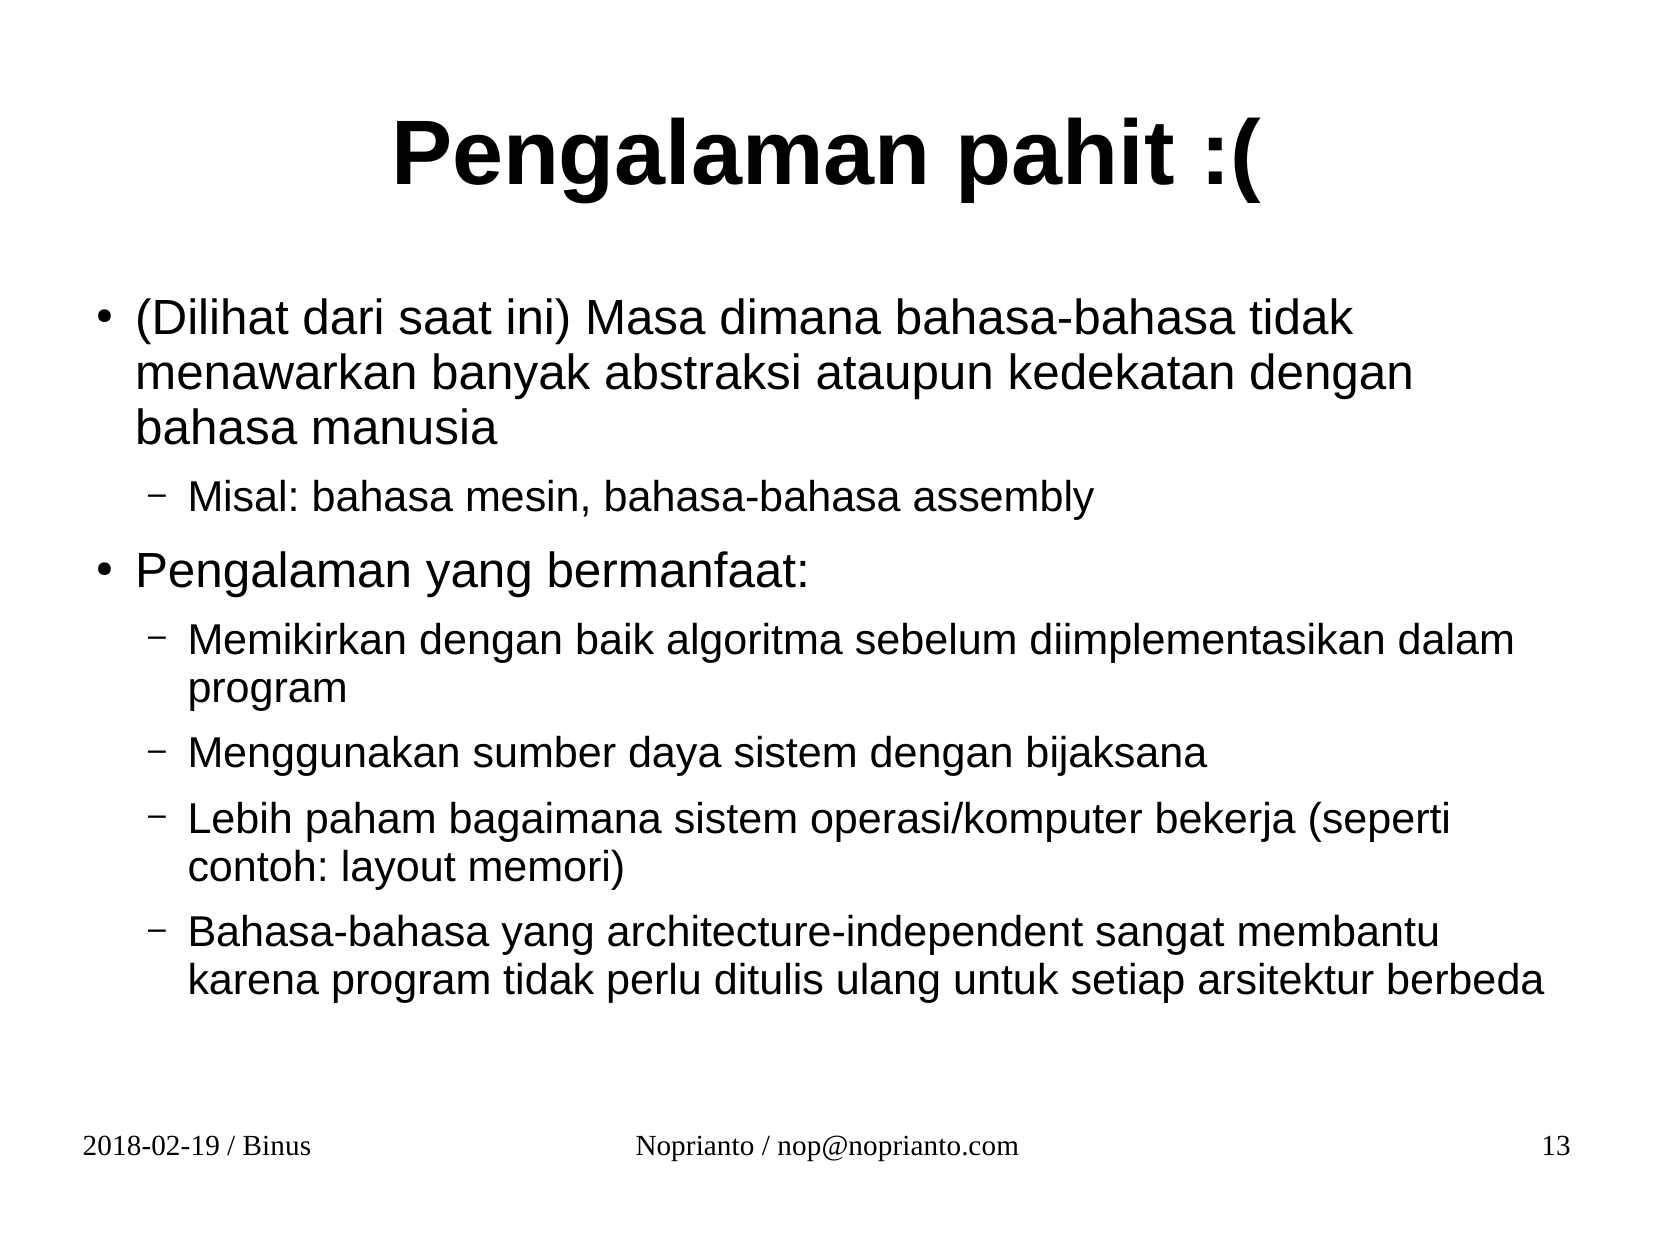

# Pengalaman pahit :(
(Dilihat dari saat ini) Masa dimana bahasa-bahasa tidak menawarkan banyak abstraksi ataupun kedekatan dengan bahasa manusia
Misal: bahasa mesin, bahasa-bahasa assembly
Pengalaman yang bermanfaat:
Memikirkan dengan baik algoritma sebelum diimplementasikan dalam program
Menggunakan sumber daya sistem dengan bijaksana
Lebih paham bagaimana sistem operasi/komputer bekerja (seperti contoh: layout memori)
Bahasa-bahasa yang architecture-independent sangat membantu karena program tidak perlu ditulis ulang untuk setiap arsitektur berbeda
2018-02-19 / Binus
Noprianto / nop@noprianto.com
13